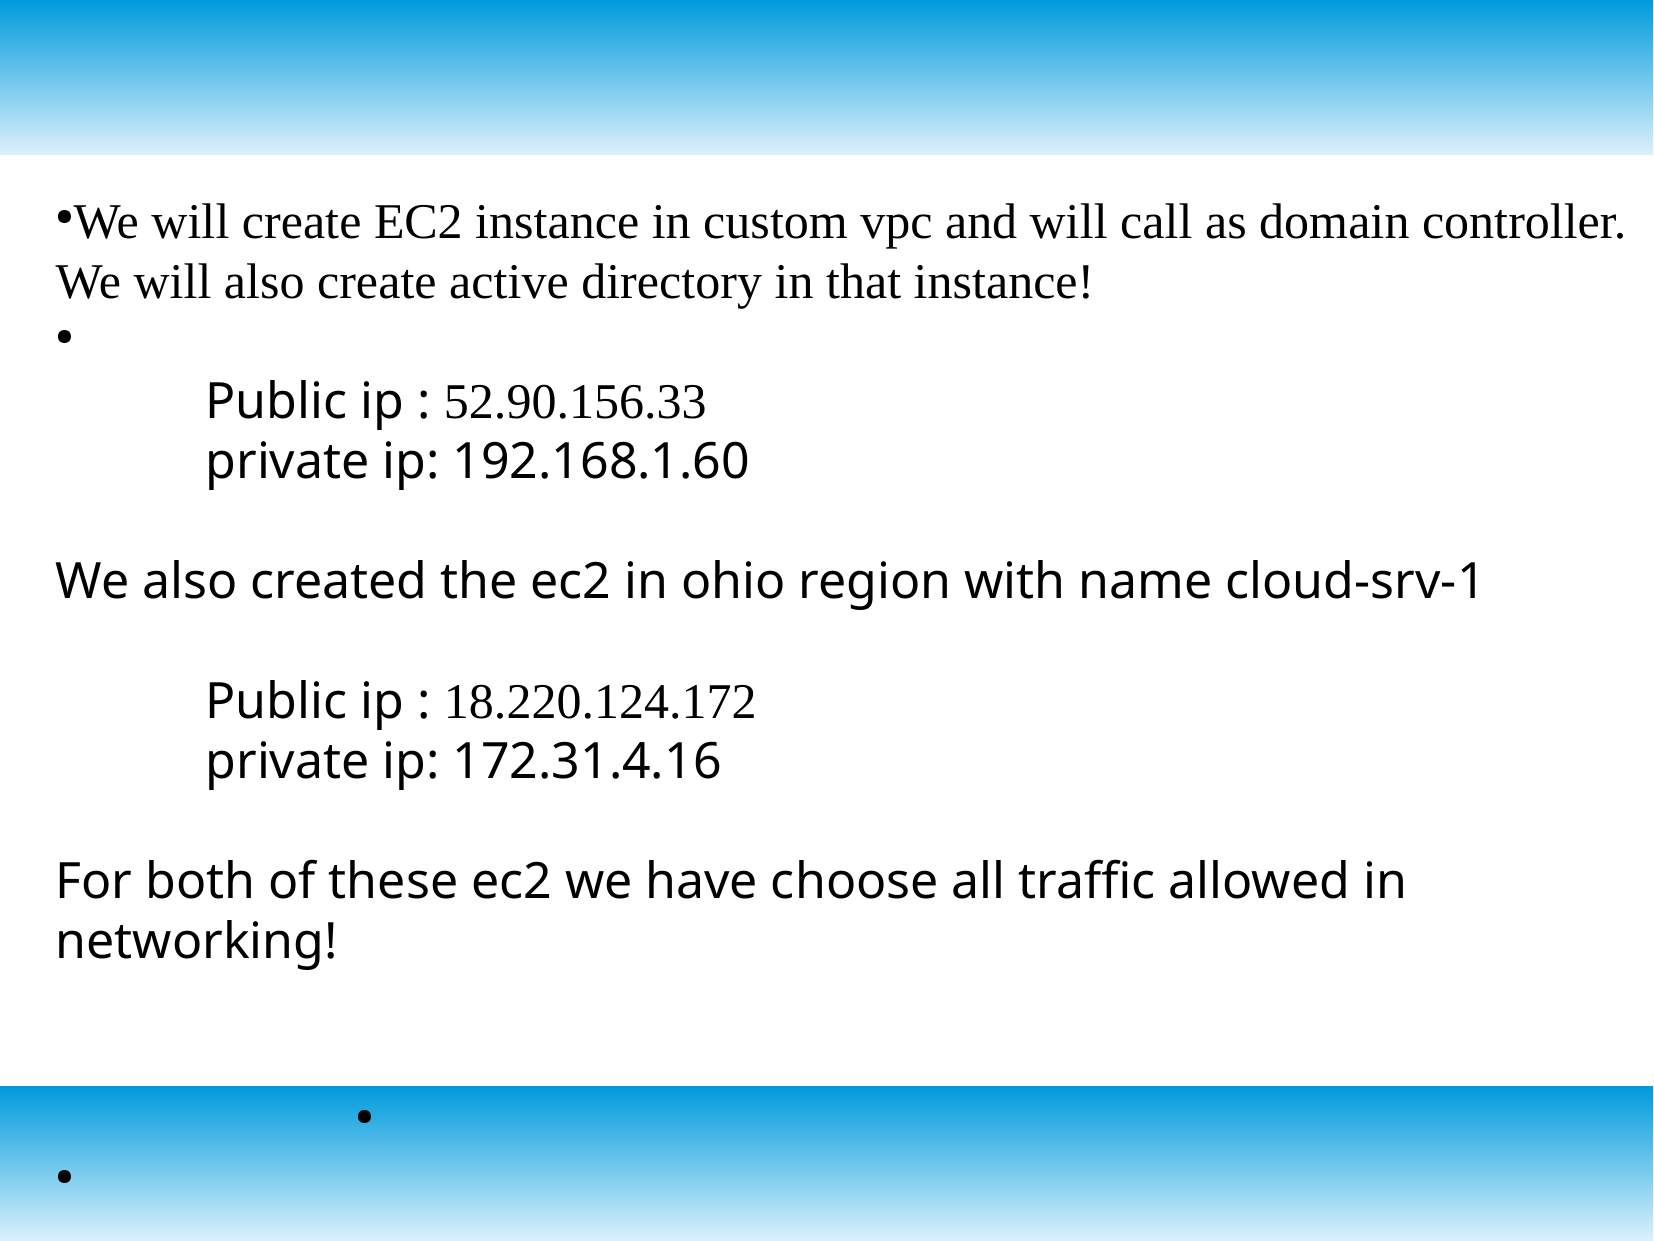

We will create EC2 instance in custom vpc and will call as domain controller. We will also create active directory in that instance!
		Public ip : 52.90.156.33
		private ip: 192.168.1.60
We also created the ec2 in ohio region with name cloud-srv-1
		Public ip : 18.220.124.172
		private ip: 172.31.4.16
For both of these ec2 we have choose all traffic allowed in networking!